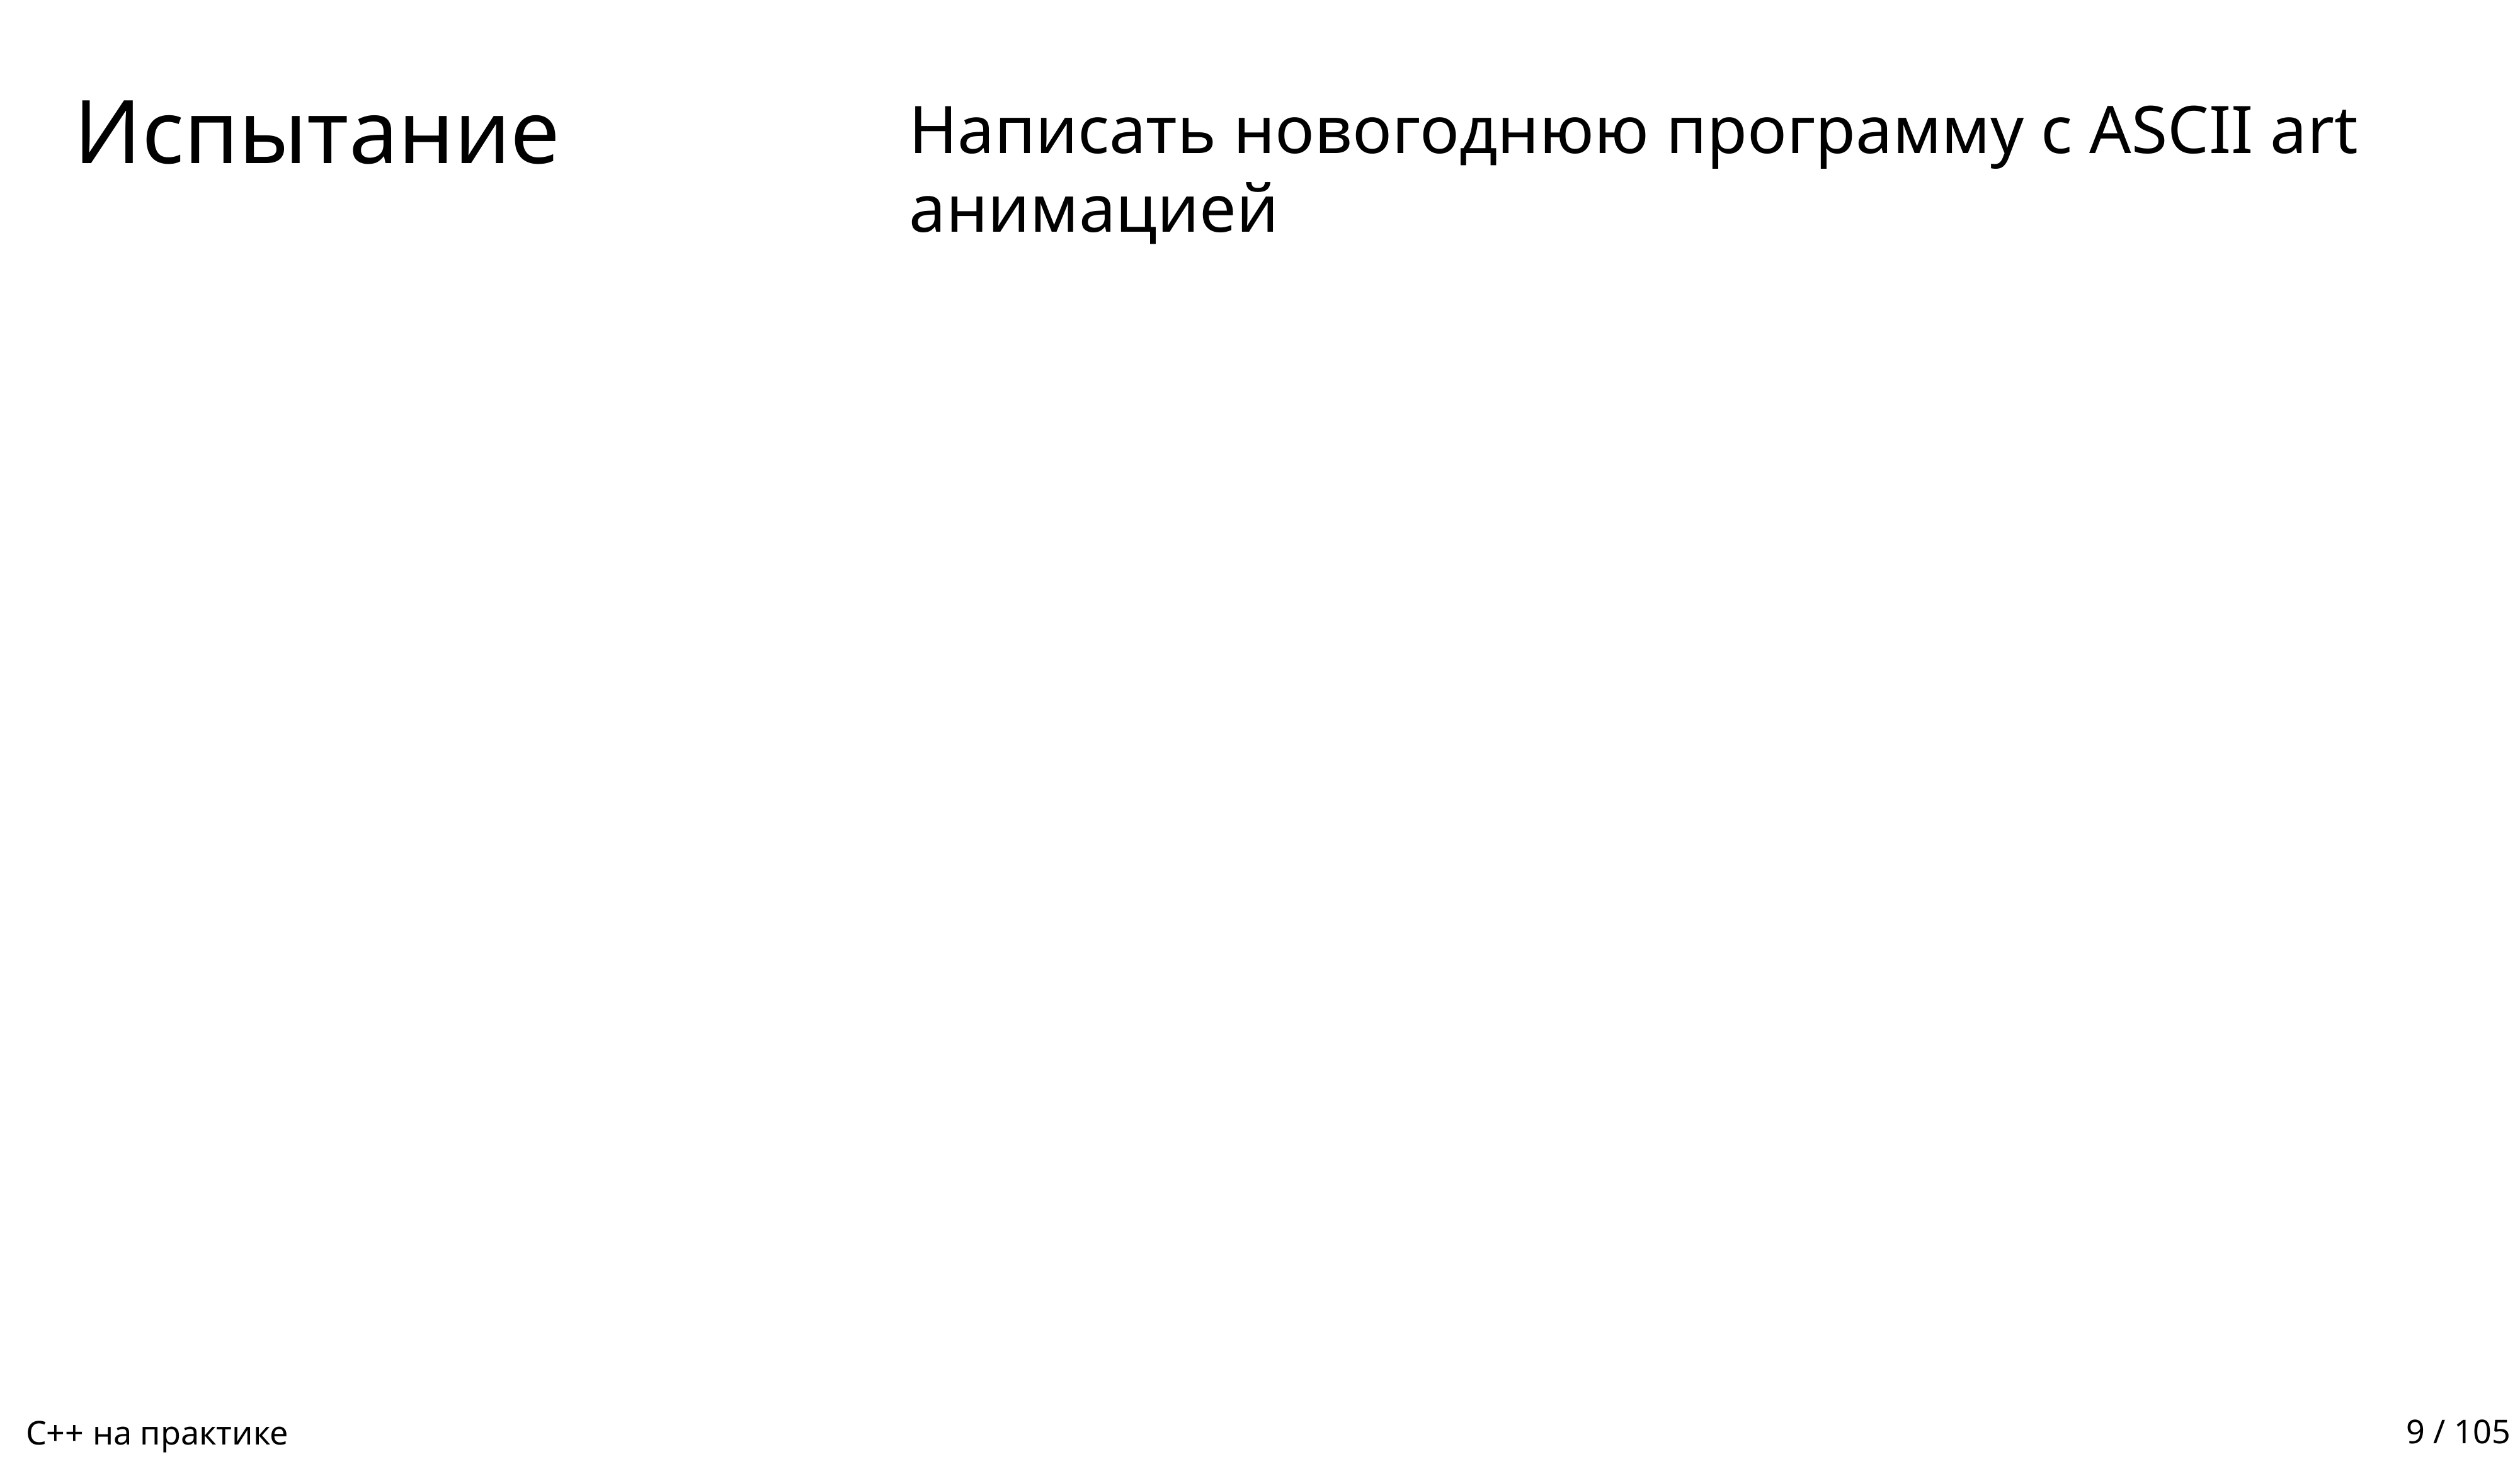

# Испытание
Написать новогоднюю программу с ASCII art анимацией
C++ на практике